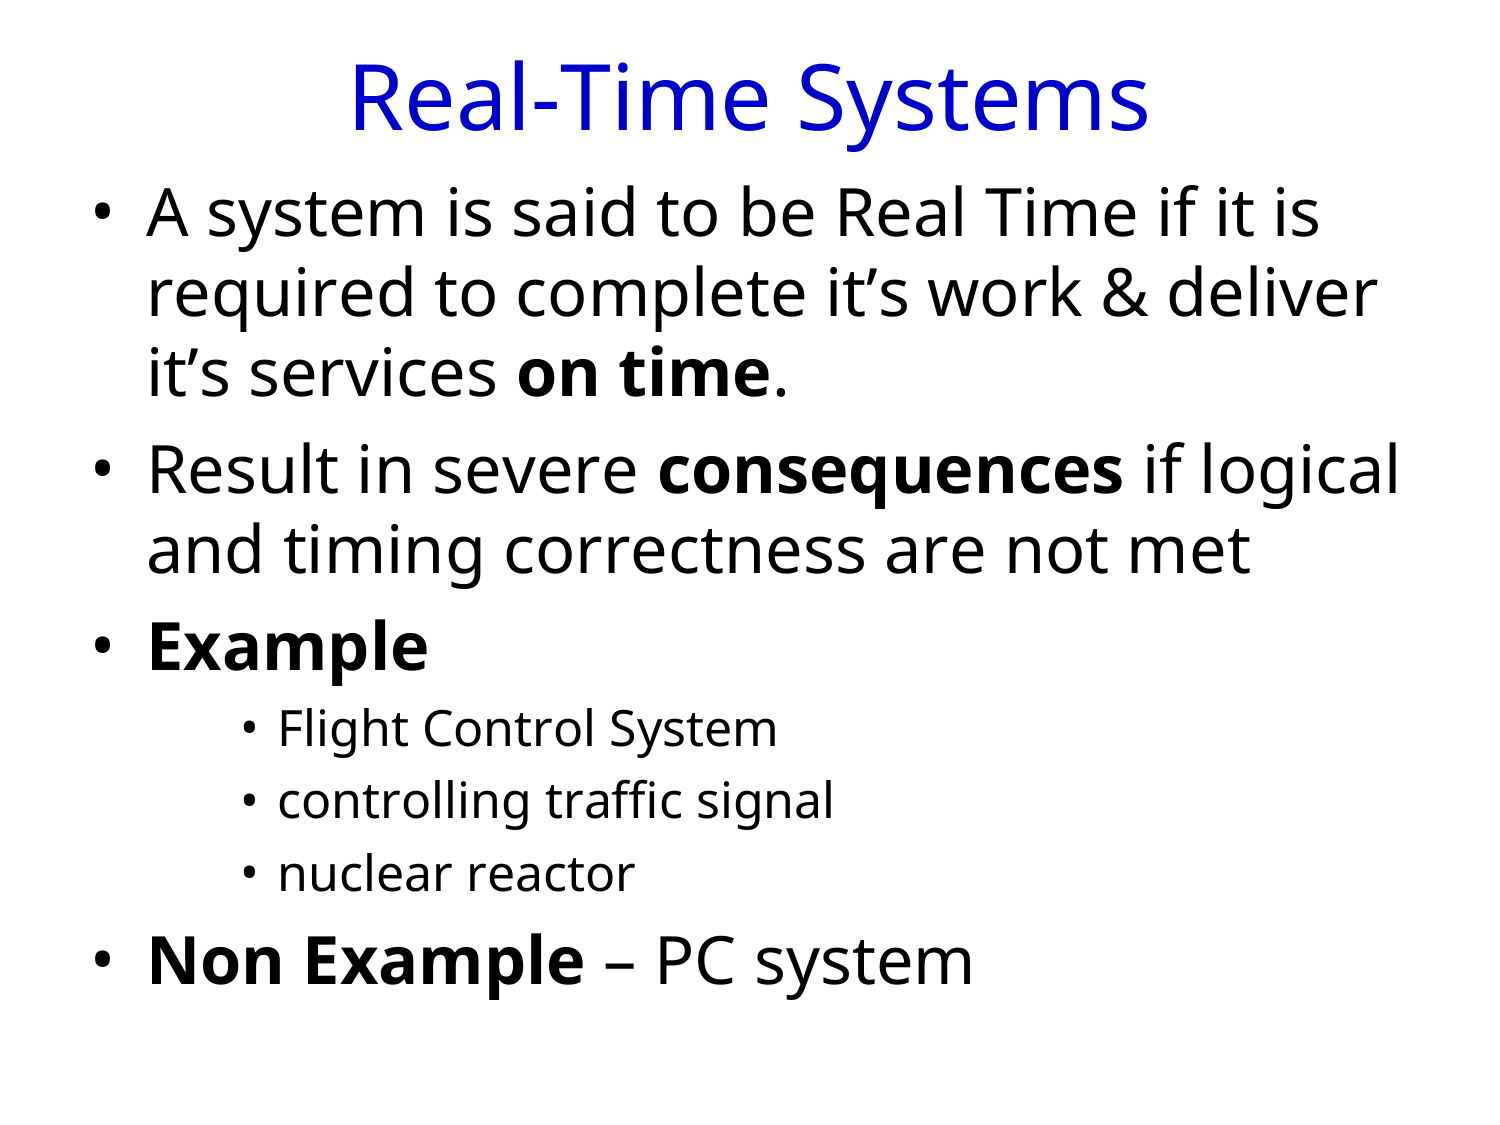

# Real-Time Systems
A system is said to be Real Time if it is required to complete it’s work & deliver it’s services on time.
Result in severe consequences if logical and timing correctness are not met
Example
Flight Control System
controlling traffic signal
nuclear reactor
Non Example – PC system